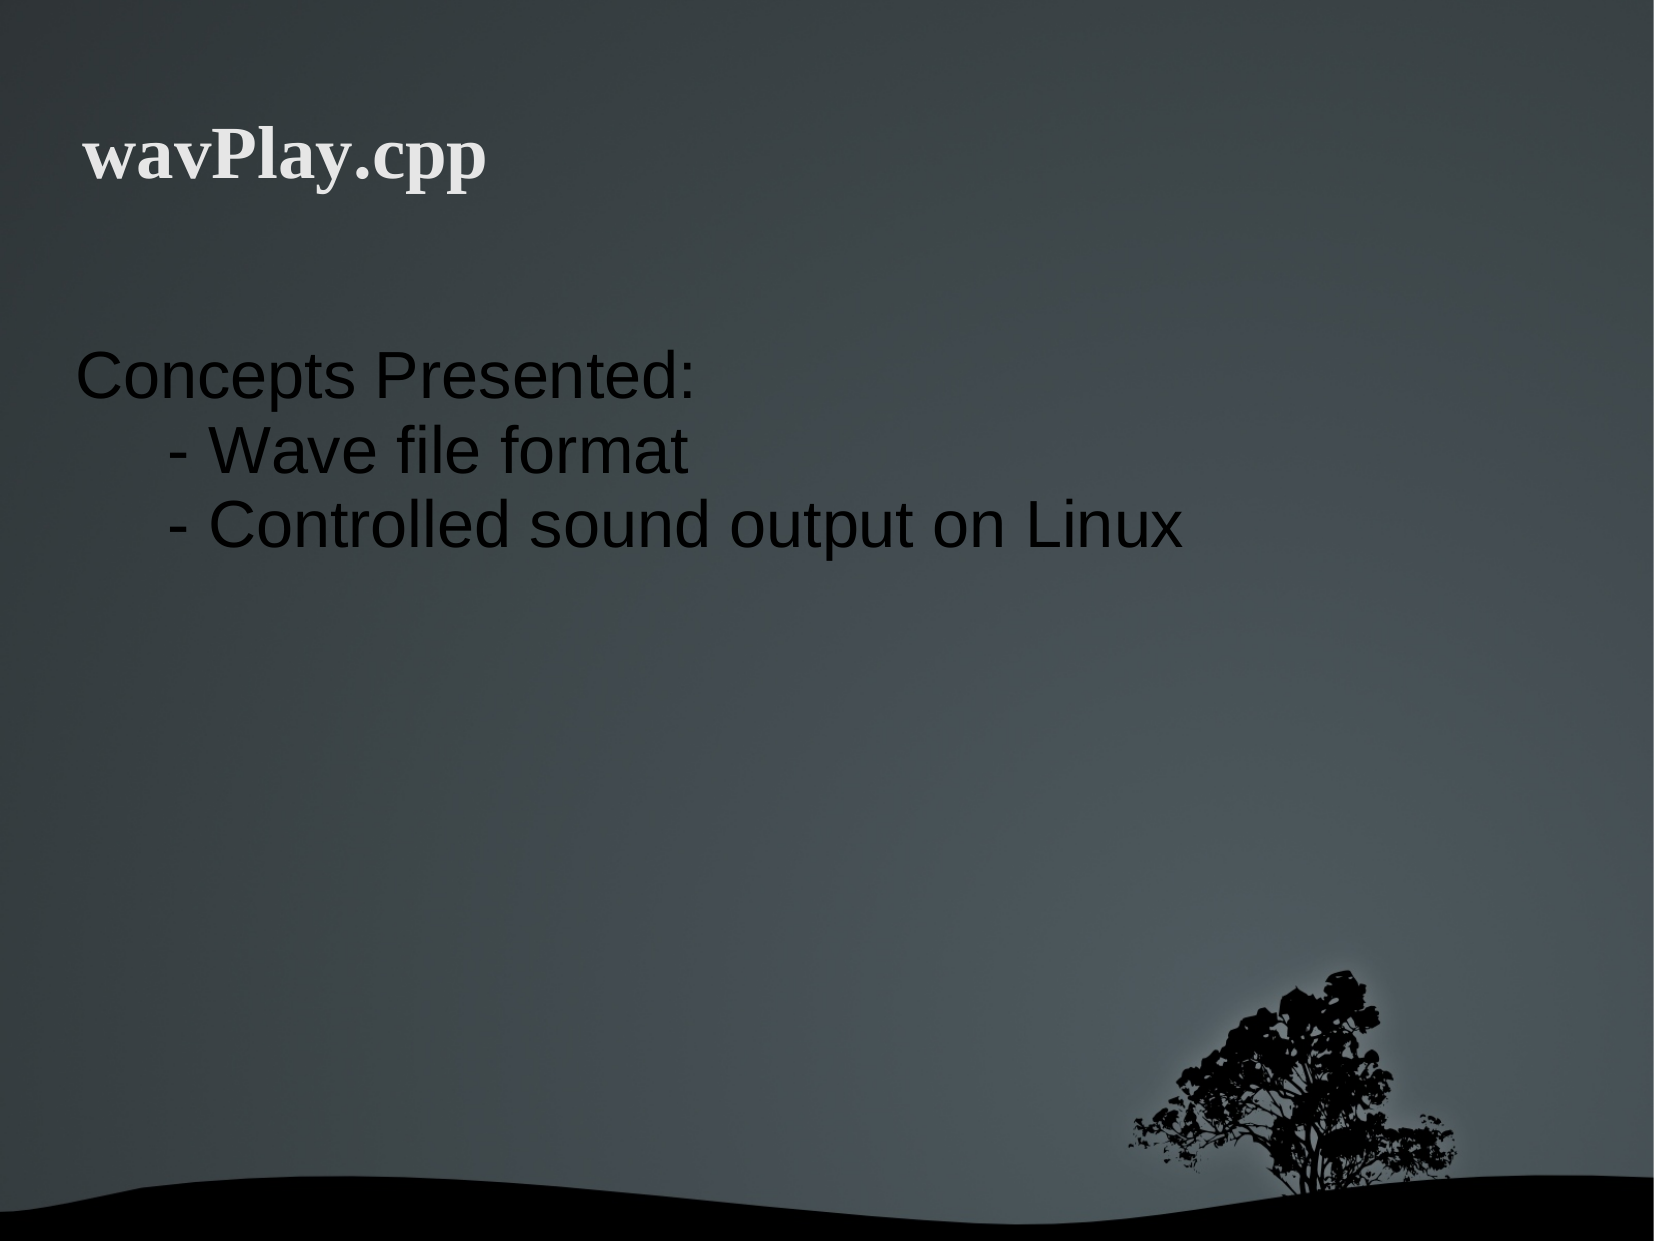

# wavPlay.cpp
Concepts Presented:
 - Wave file format
 - Controlled sound output on Linux